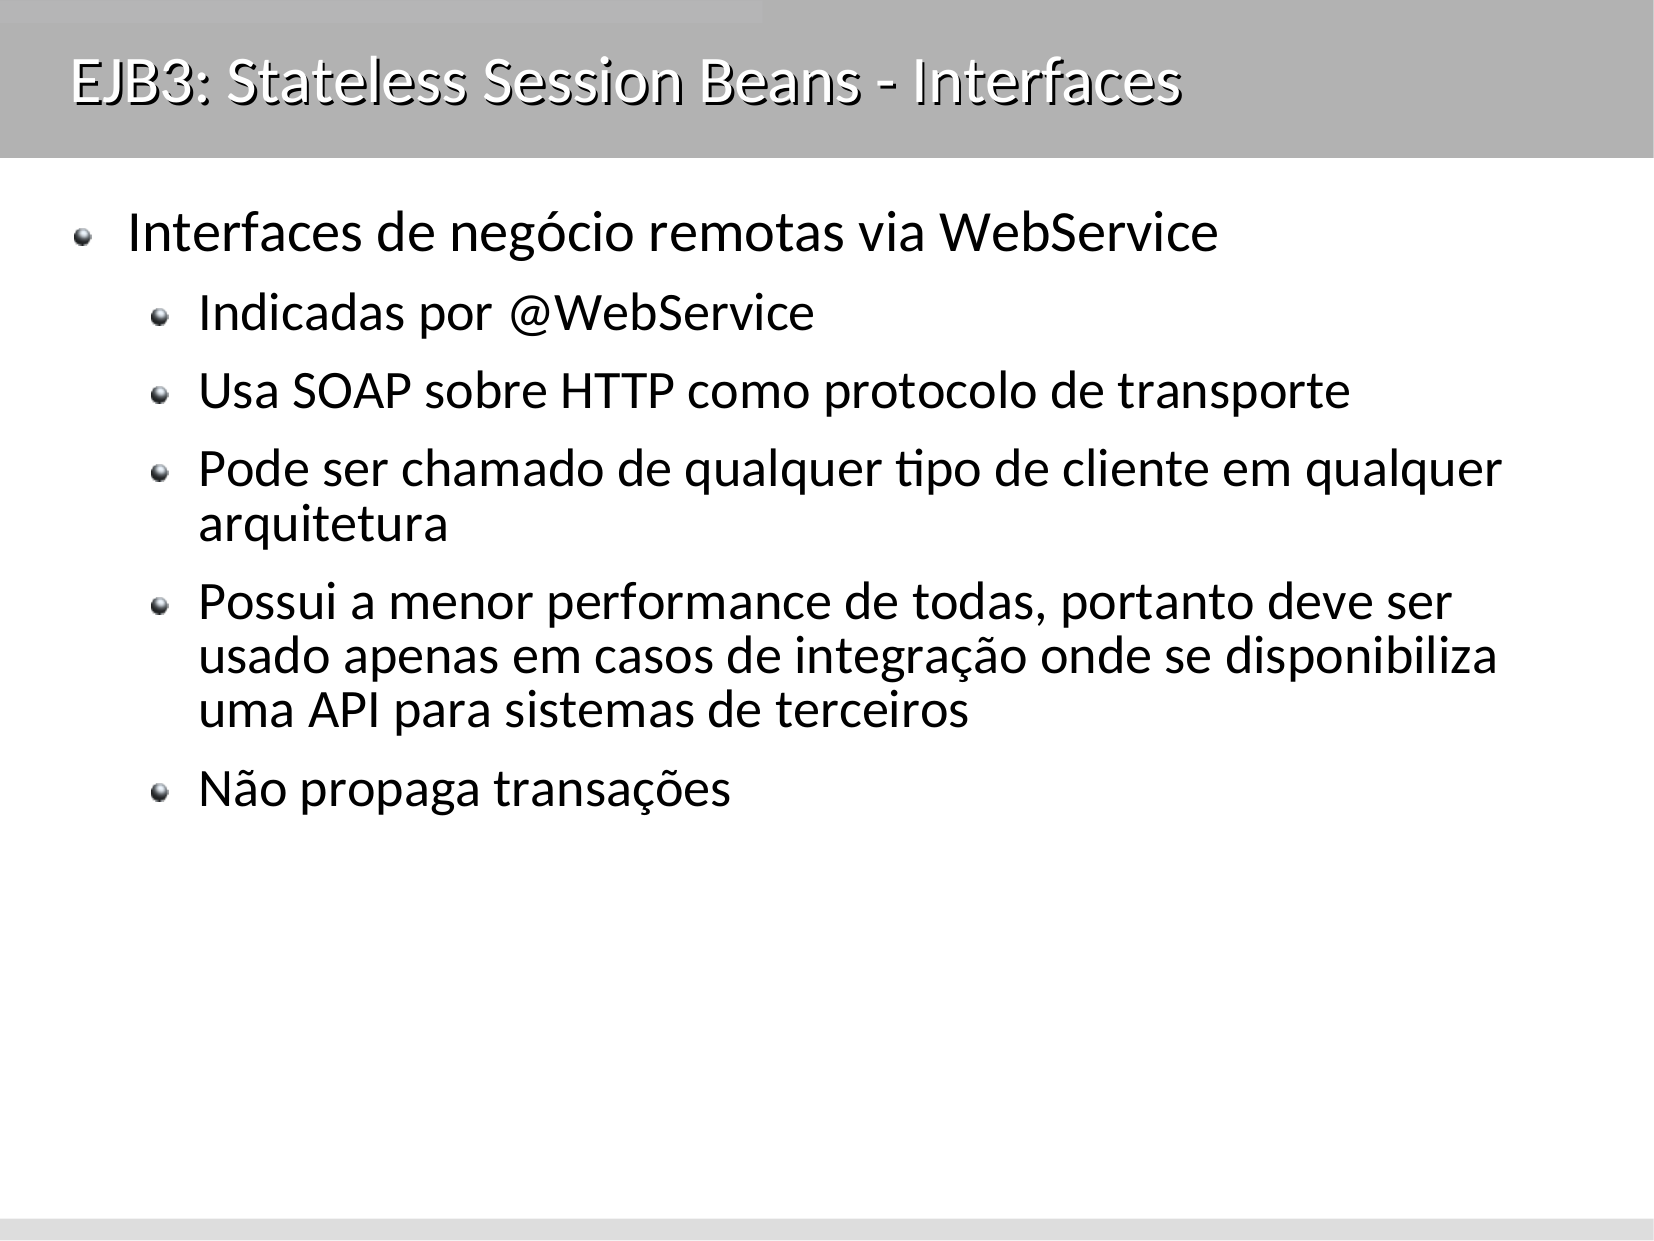

# EJB3: Stateless Session Beans - Interfaces
Interfaces de negócio remotas via WebService
Indicadas por @WebService
Usa SOAP sobre HTTP como protocolo de transporte
Pode ser chamado de qualquer tipo de cliente em qualquer arquitetura
Possui a menor performance de todas, portanto deve ser usado apenas em casos de integração onde se disponibiliza uma API para sistemas de terceiros
Não propaga transações